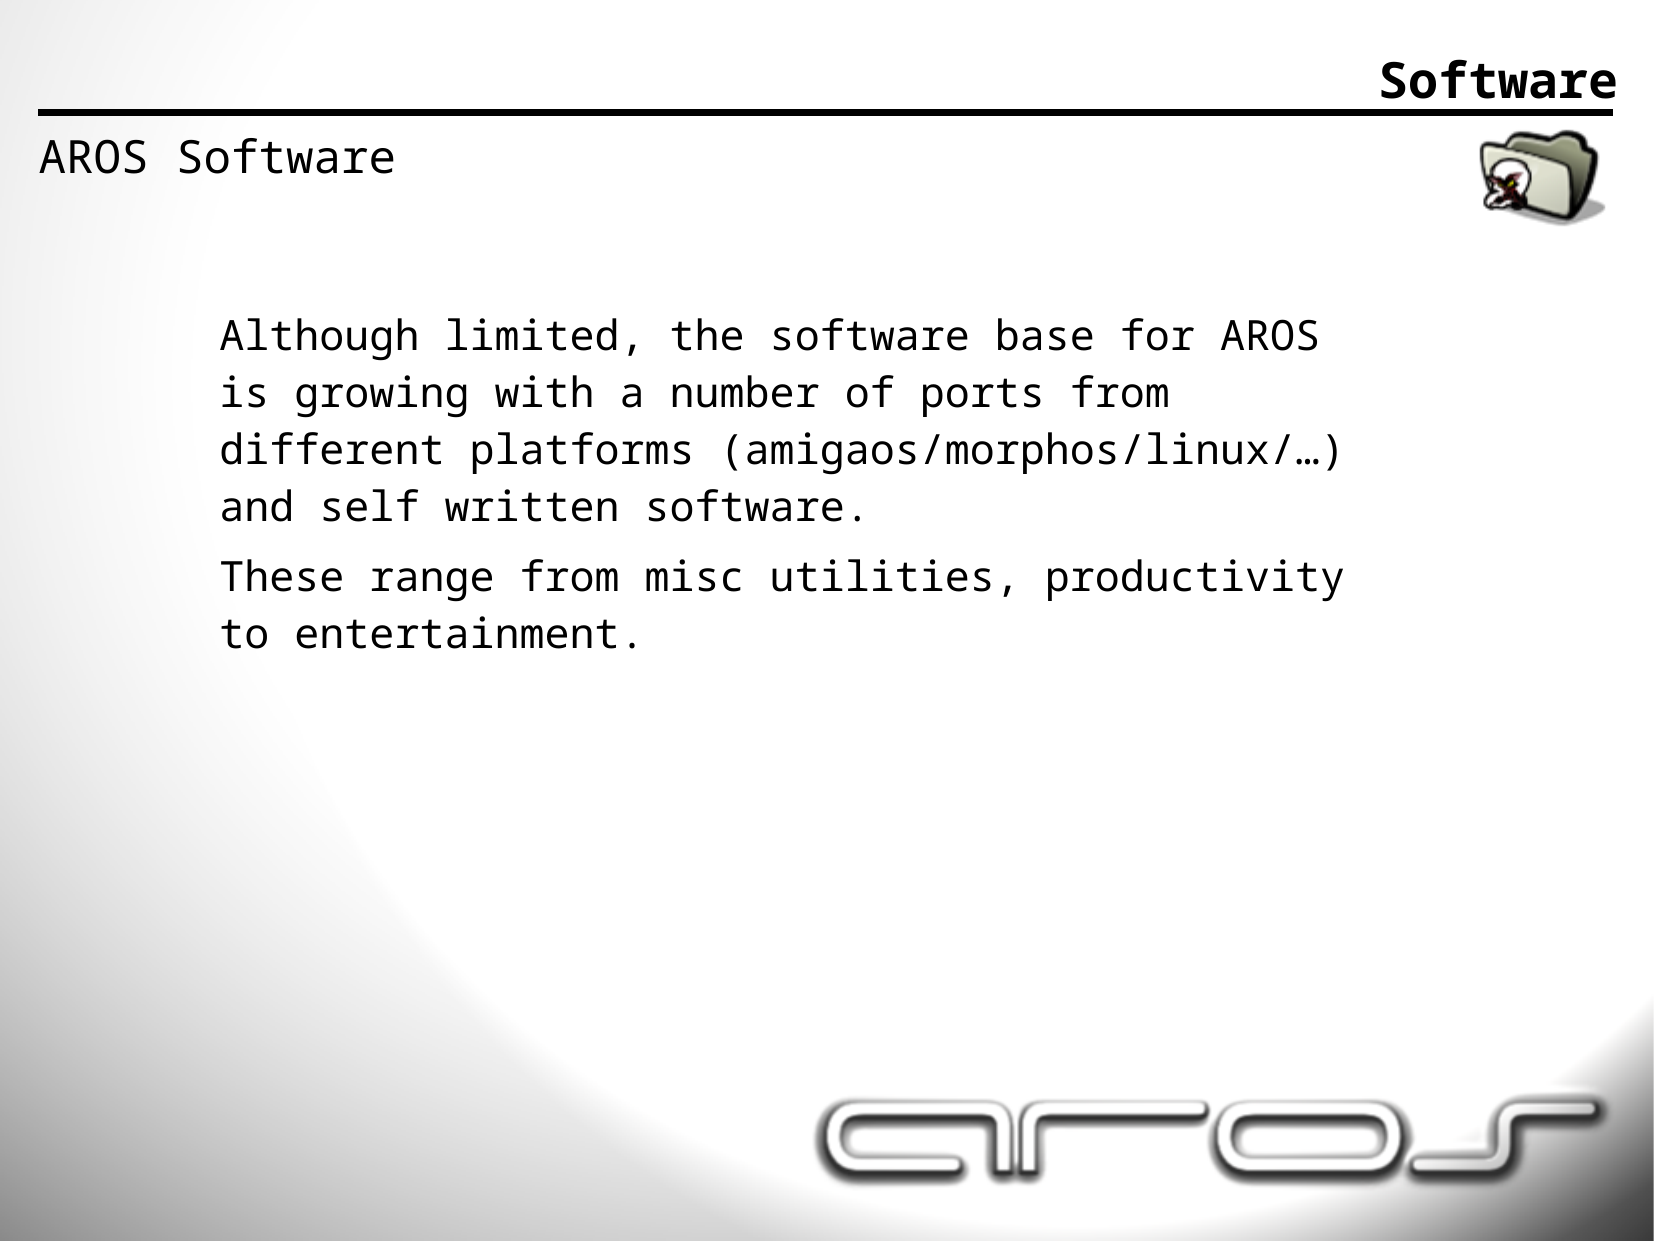

Software
AROS Software
Although limited, the software base for AROS is growing with a number of ports from different platforms (amigaos/morphos/linux/…) and self written software.
These range from misc utilities, productivity to entertainment.